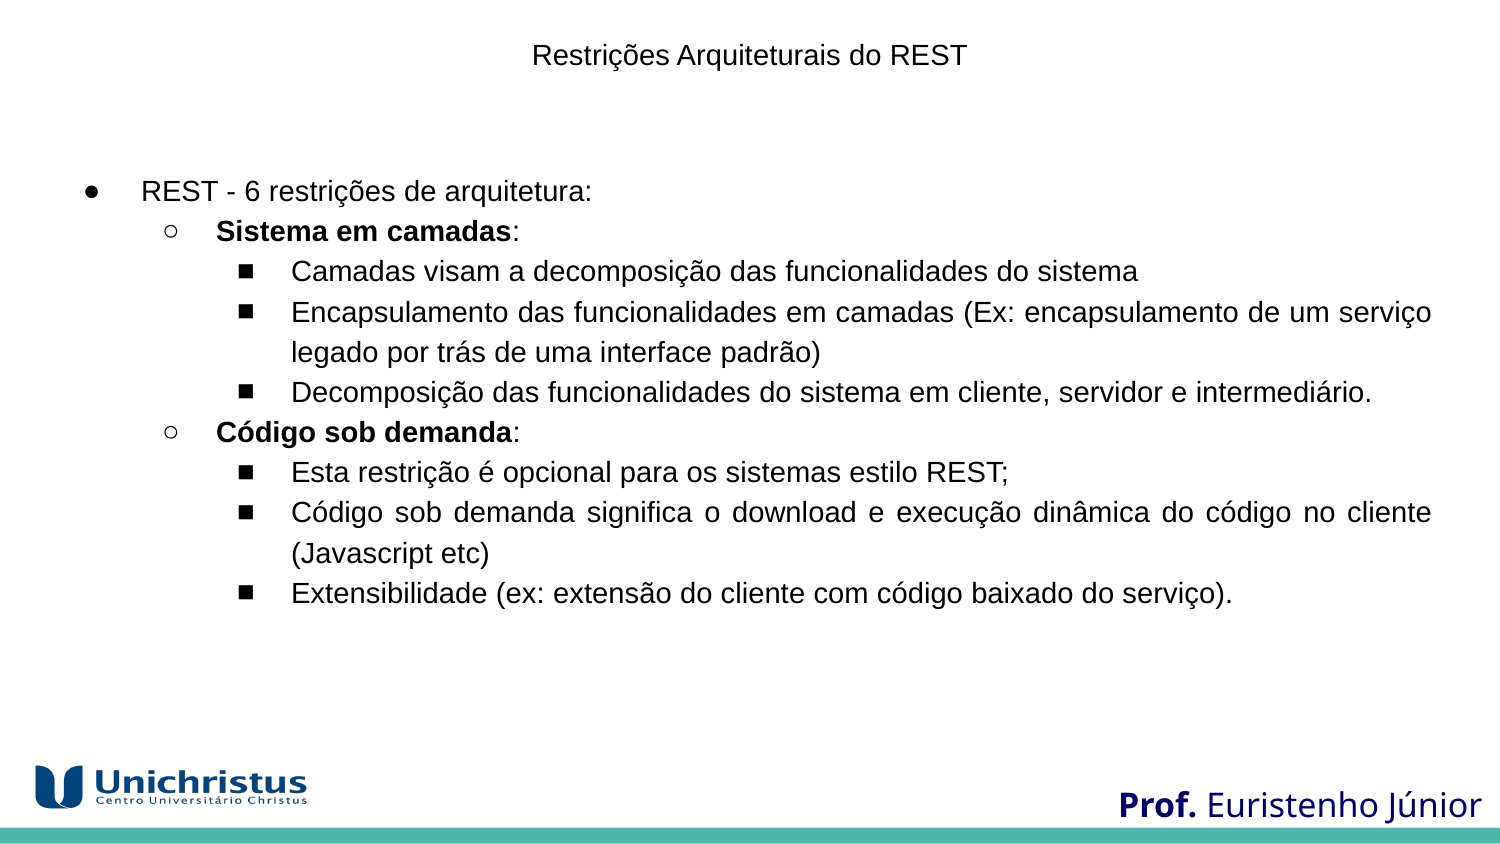

Restrições Arquiteturais do REST
# REST - 6 restrições de arquitetura:
Sistema em camadas:
Camadas visam a decomposição das funcionalidades do sistema
Encapsulamento das funcionalidades em camadas (Ex: encapsulamento de um serviço legado por trás de uma interface padrão)
Decomposição das funcionalidades do sistema em cliente, servidor e intermediário.
Código sob demanda:
Esta restrição é opcional para os sistemas estilo REST;
Código sob demanda significa o download e execução dinâmica do código no cliente (Javascript etc)
Extensibilidade (ex: extensão do cliente com código baixado do serviço).
Prof. Euristenho Júnior